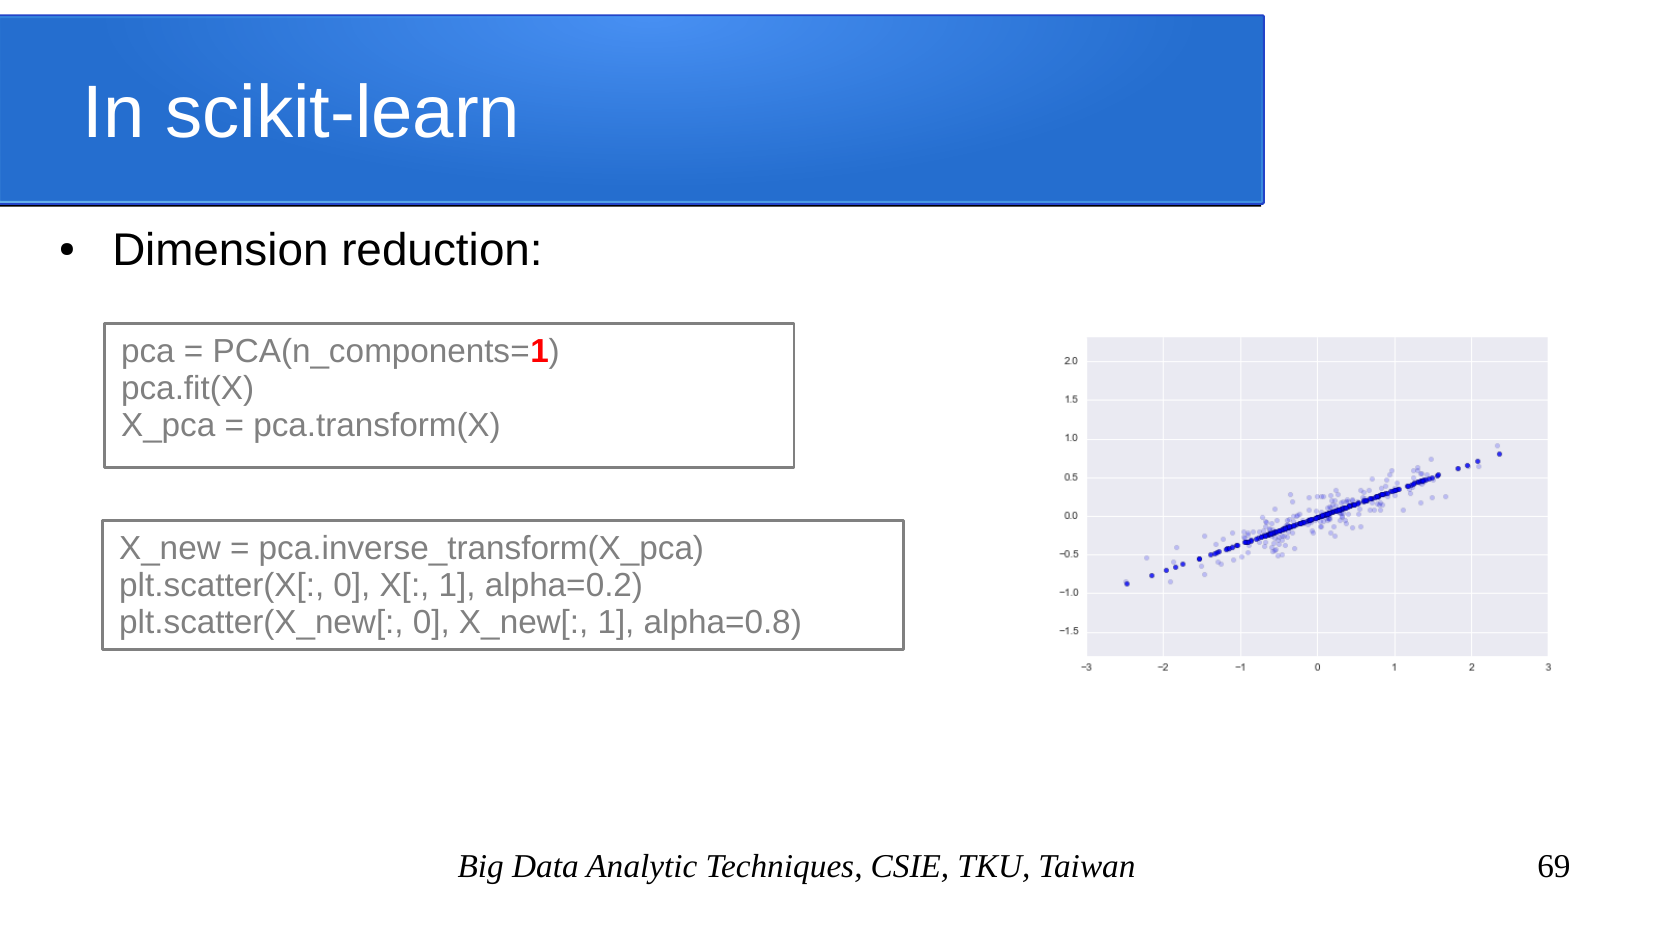

# In scikit-learn
Dimension reduction:
pca = PCA(n_components=1)
pca.fit(X)
X_pca = pca.transform(X)
X_new = pca.inverse_transform(X_pca)
plt.scatter(X[:, 0], X[:, 1], alpha=0.2)
plt.scatter(X_new[:, 0], X_new[:, 1], alpha=0.8)
Big Data Analytic Techniques, CSIE, TKU, Taiwan
69